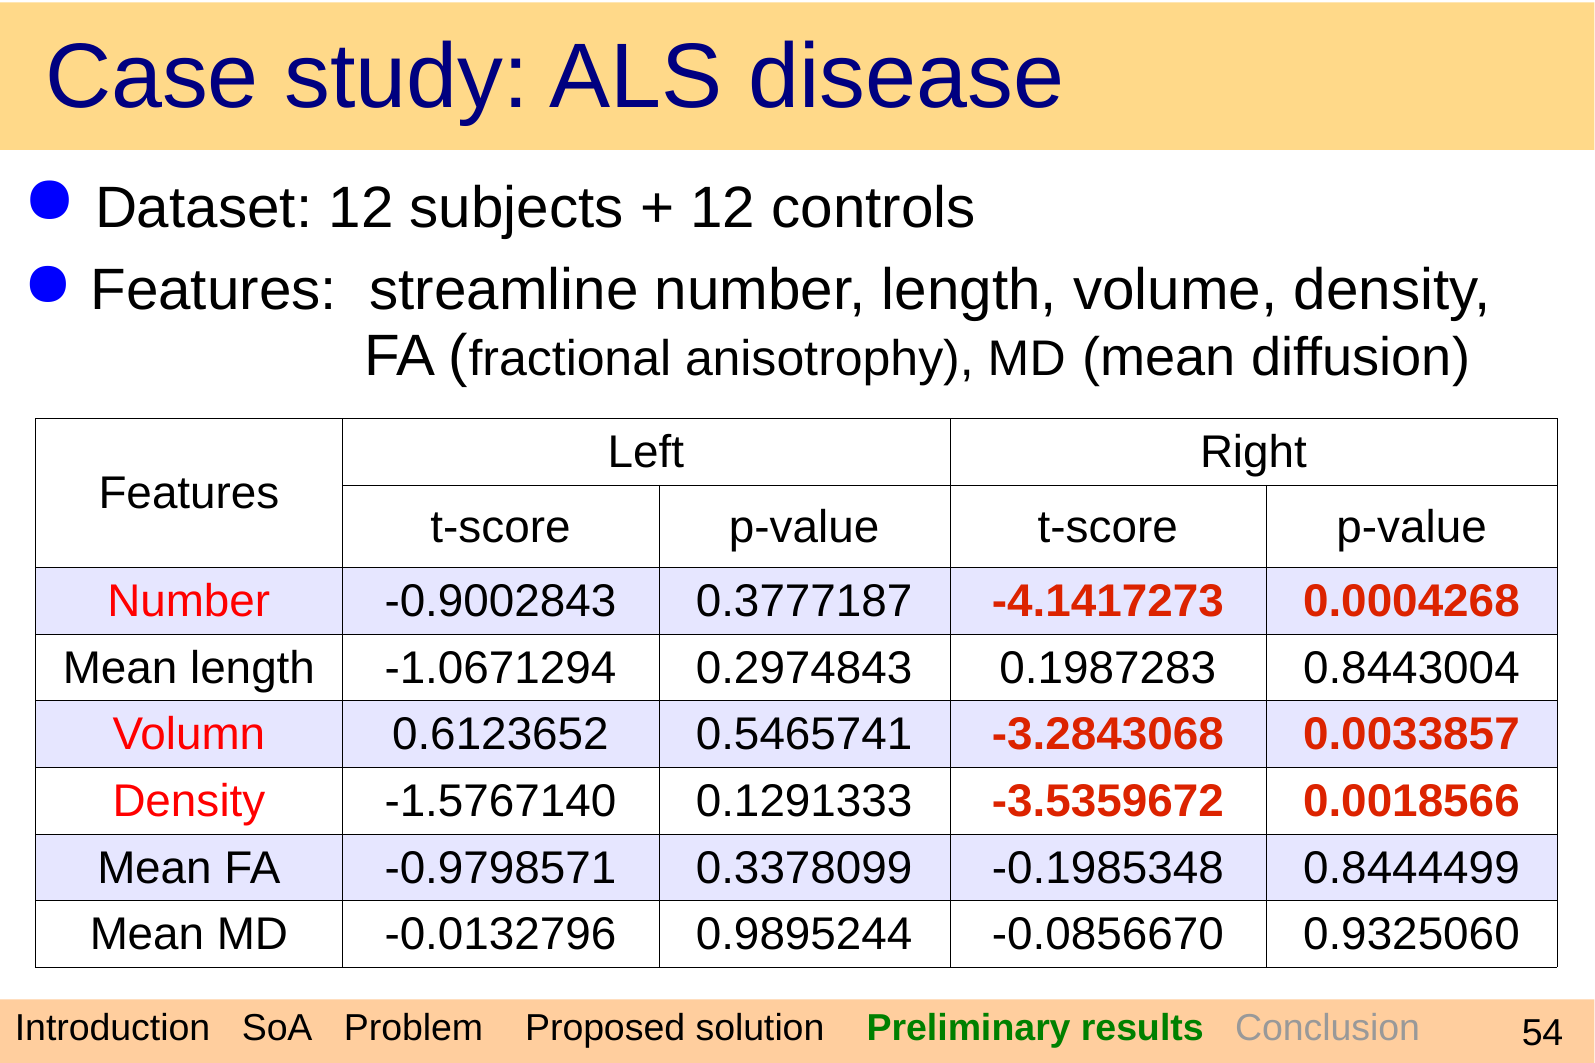

# Case study: ALS disease
 Dataset: 12 subjects + 12 controls
 Features: streamline number, length, volume, density,
 FA (fractional anisotrophy), MD (mean diffusion)
| Features | Left | | Right | |
| --- | --- | --- | --- | --- |
| | t-score | p-value | t-score | p-value |
| Number | -0.9002843 | 0.3777187 | -4.1417273 | 0.0004268 |
| Mean length | -1.0671294 | 0.2974843 | 0.1987283 | 0.8443004 |
| Volumn | 0.6123652 | 0.5465741 | -3.2843068 | 0.0033857 |
| Density | -1.5767140 | 0.1291333 | -3.5359672 | 0.0018566 |
| Mean FA | -0.9798571 | 0.3378099 | -0.1985348 | 0.8444499 |
| Mean MD | -0.0132796 | 0.9895244 | -0.0856670 | 0.9325060 |
Introduction SoA Problem Proposed solution Preliminary results Conclusion